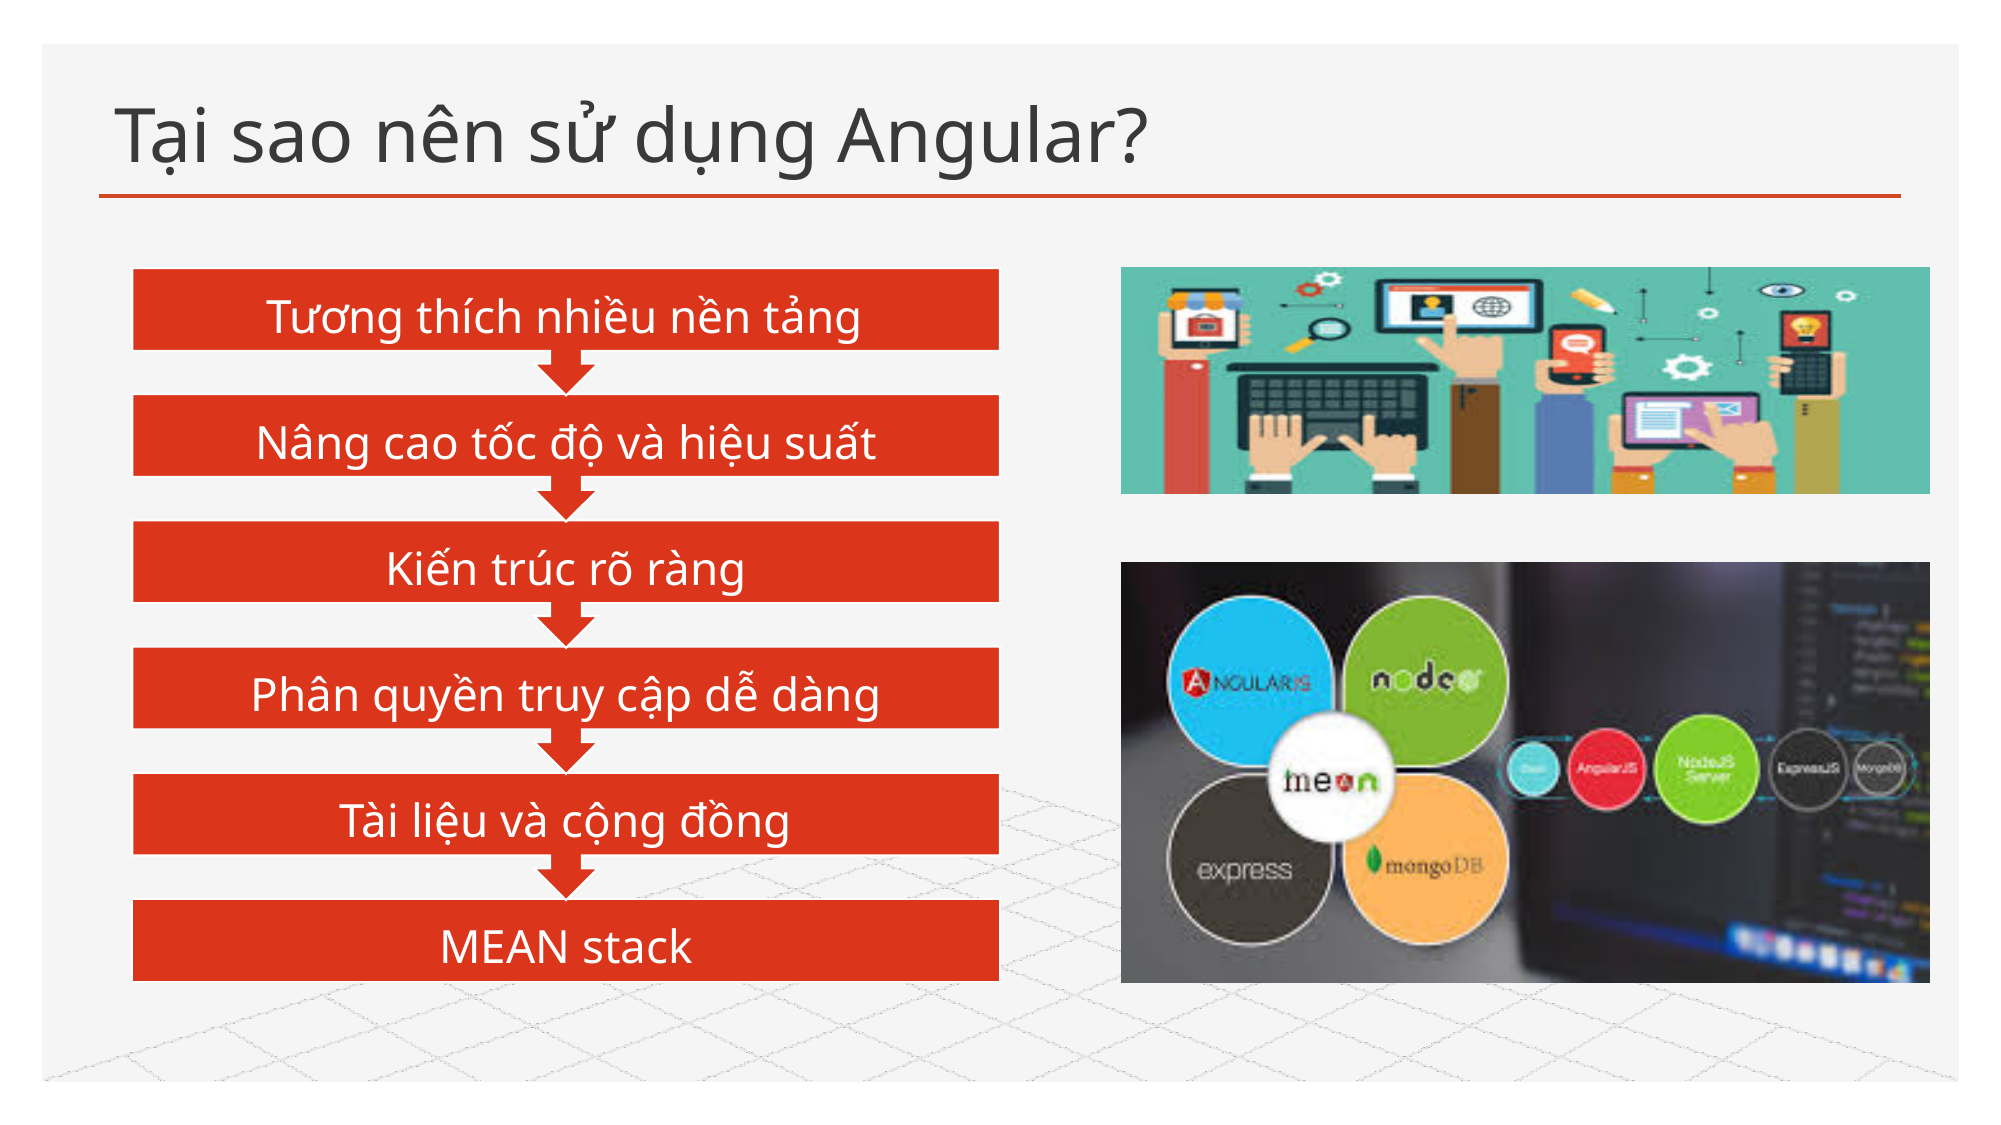

# Tại sao nên sử dụng Angular?
Tương thích nhiều nền tảng
Nâng cao tốc độ và hiệu suất
Kiến trúc rõ ràng
Phân quyền truy cập dễ dàng
Tài liệu và cộng đồng
MEAN stack